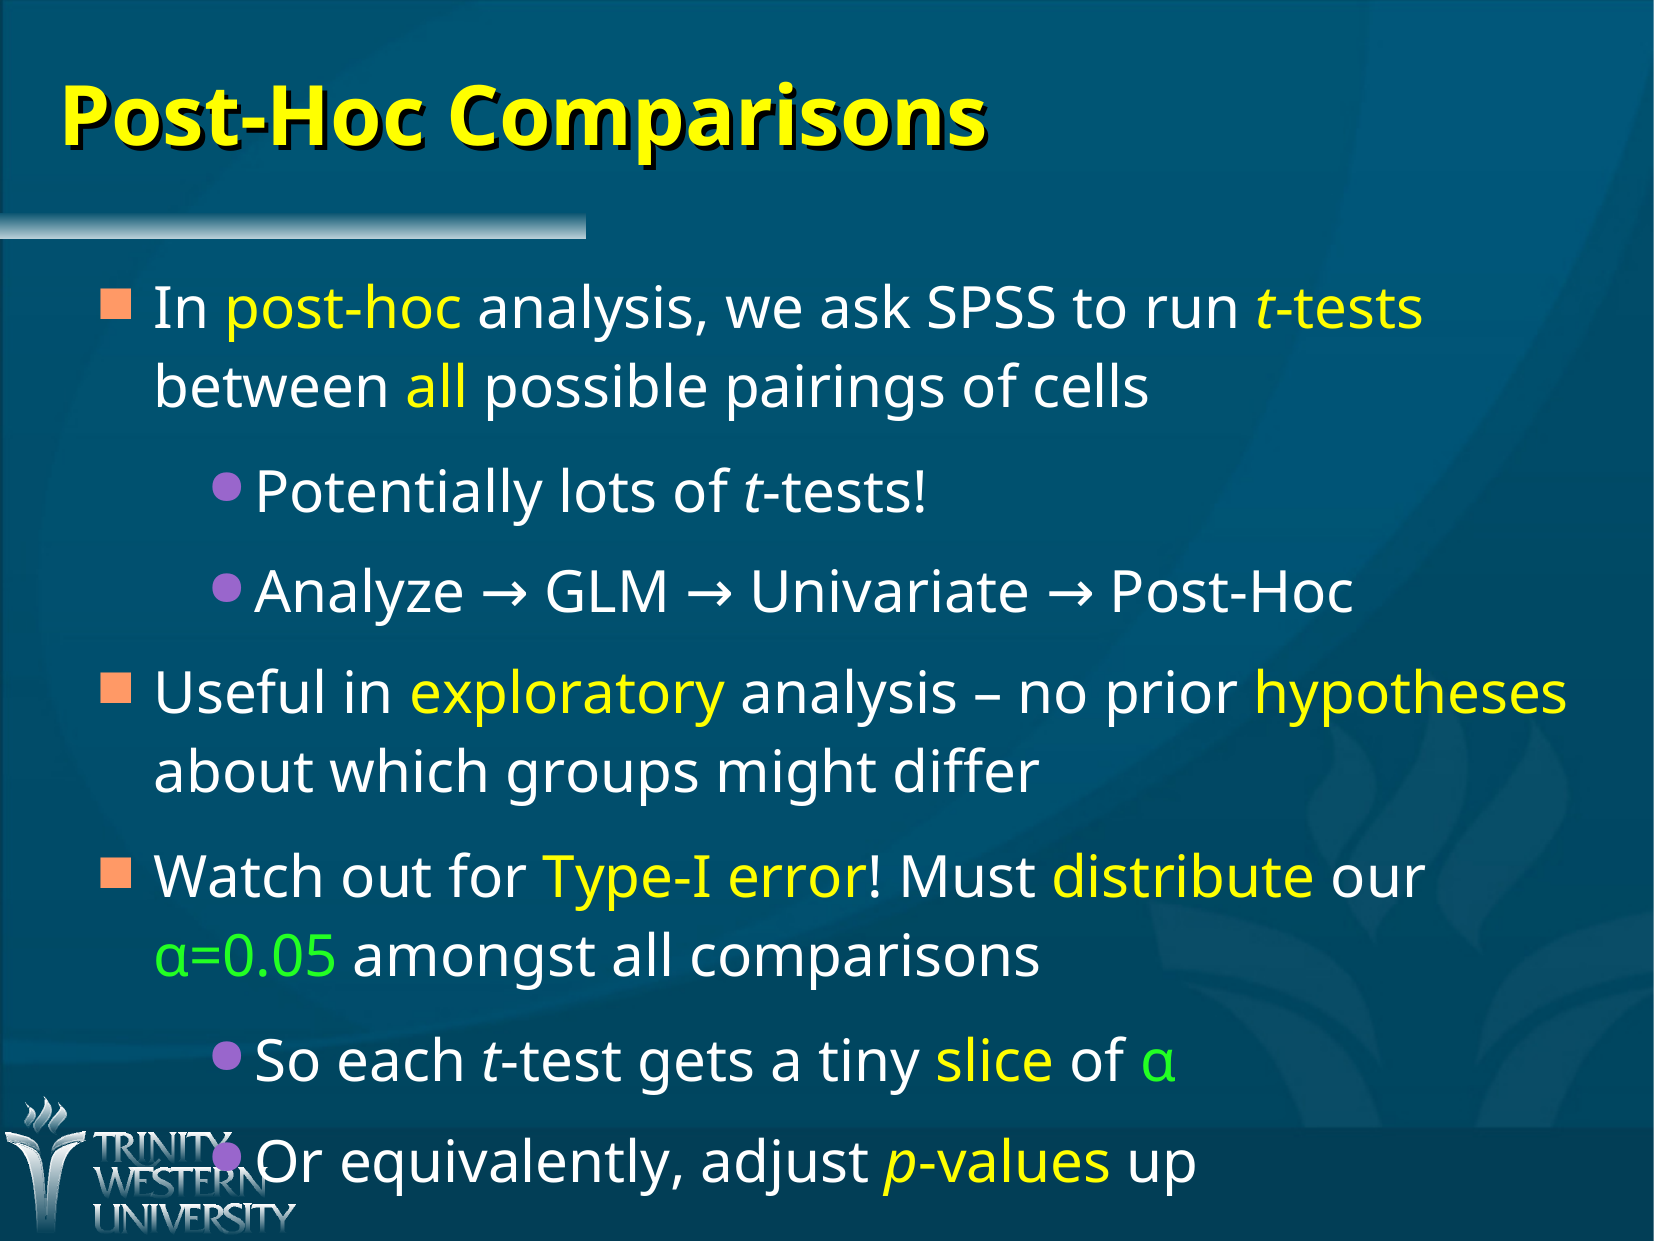

# Post-Hoc Comparisons
In post-hoc analysis, we ask SPSS to run t-tests between all possible pairings of cells
Potentially lots of t-tests!
Analyze → GLM → Univariate → Post-Hoc
Useful in exploratory analysis – no prior hypotheses about which groups might differ
Watch out for Type-I error! Must distribute our α=0.05 amongst all comparisons
So each t-test gets a tiny slice of α
Or equivalently, adjust p-values up